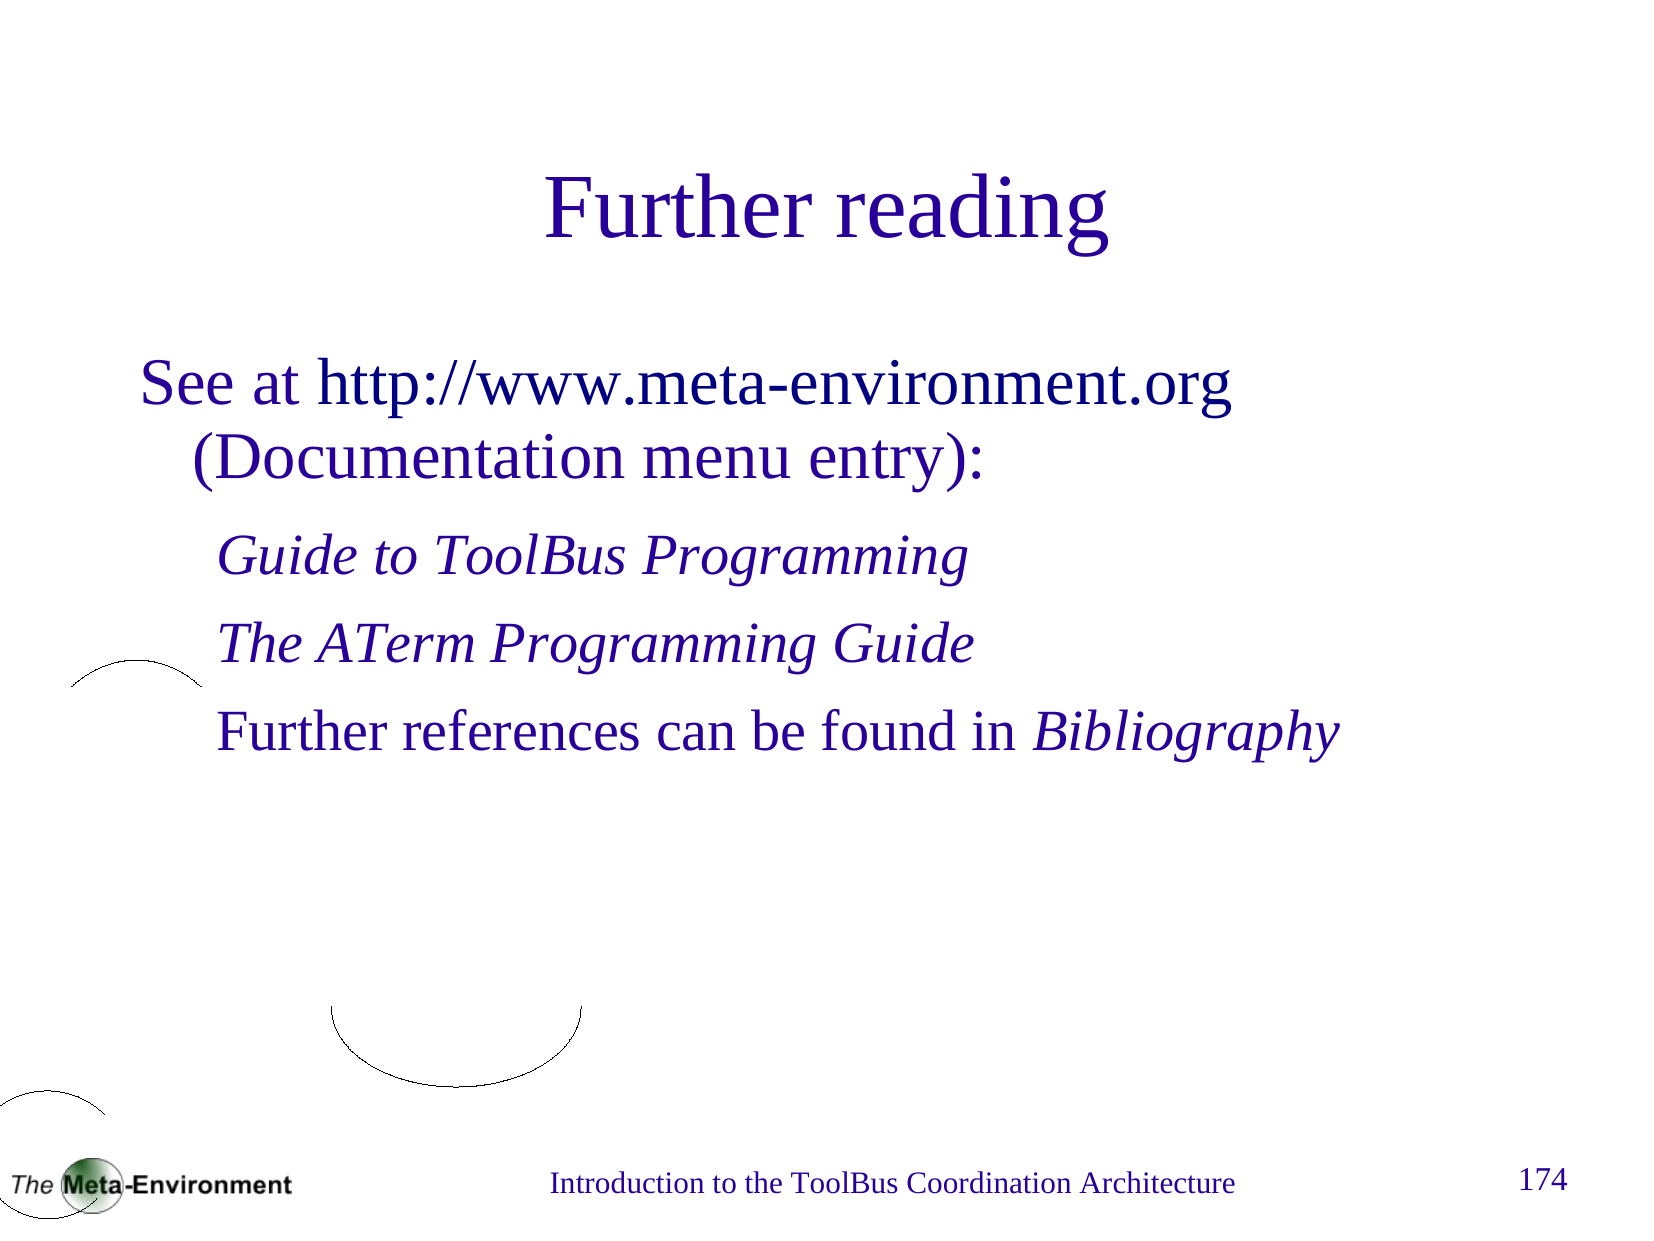

# Further reading
See at http://www.meta-environment.org (Documentation menu entry):
Guide to ToolBus Programming
The ATerm Programming Guide
Further references can be found in Bibliography